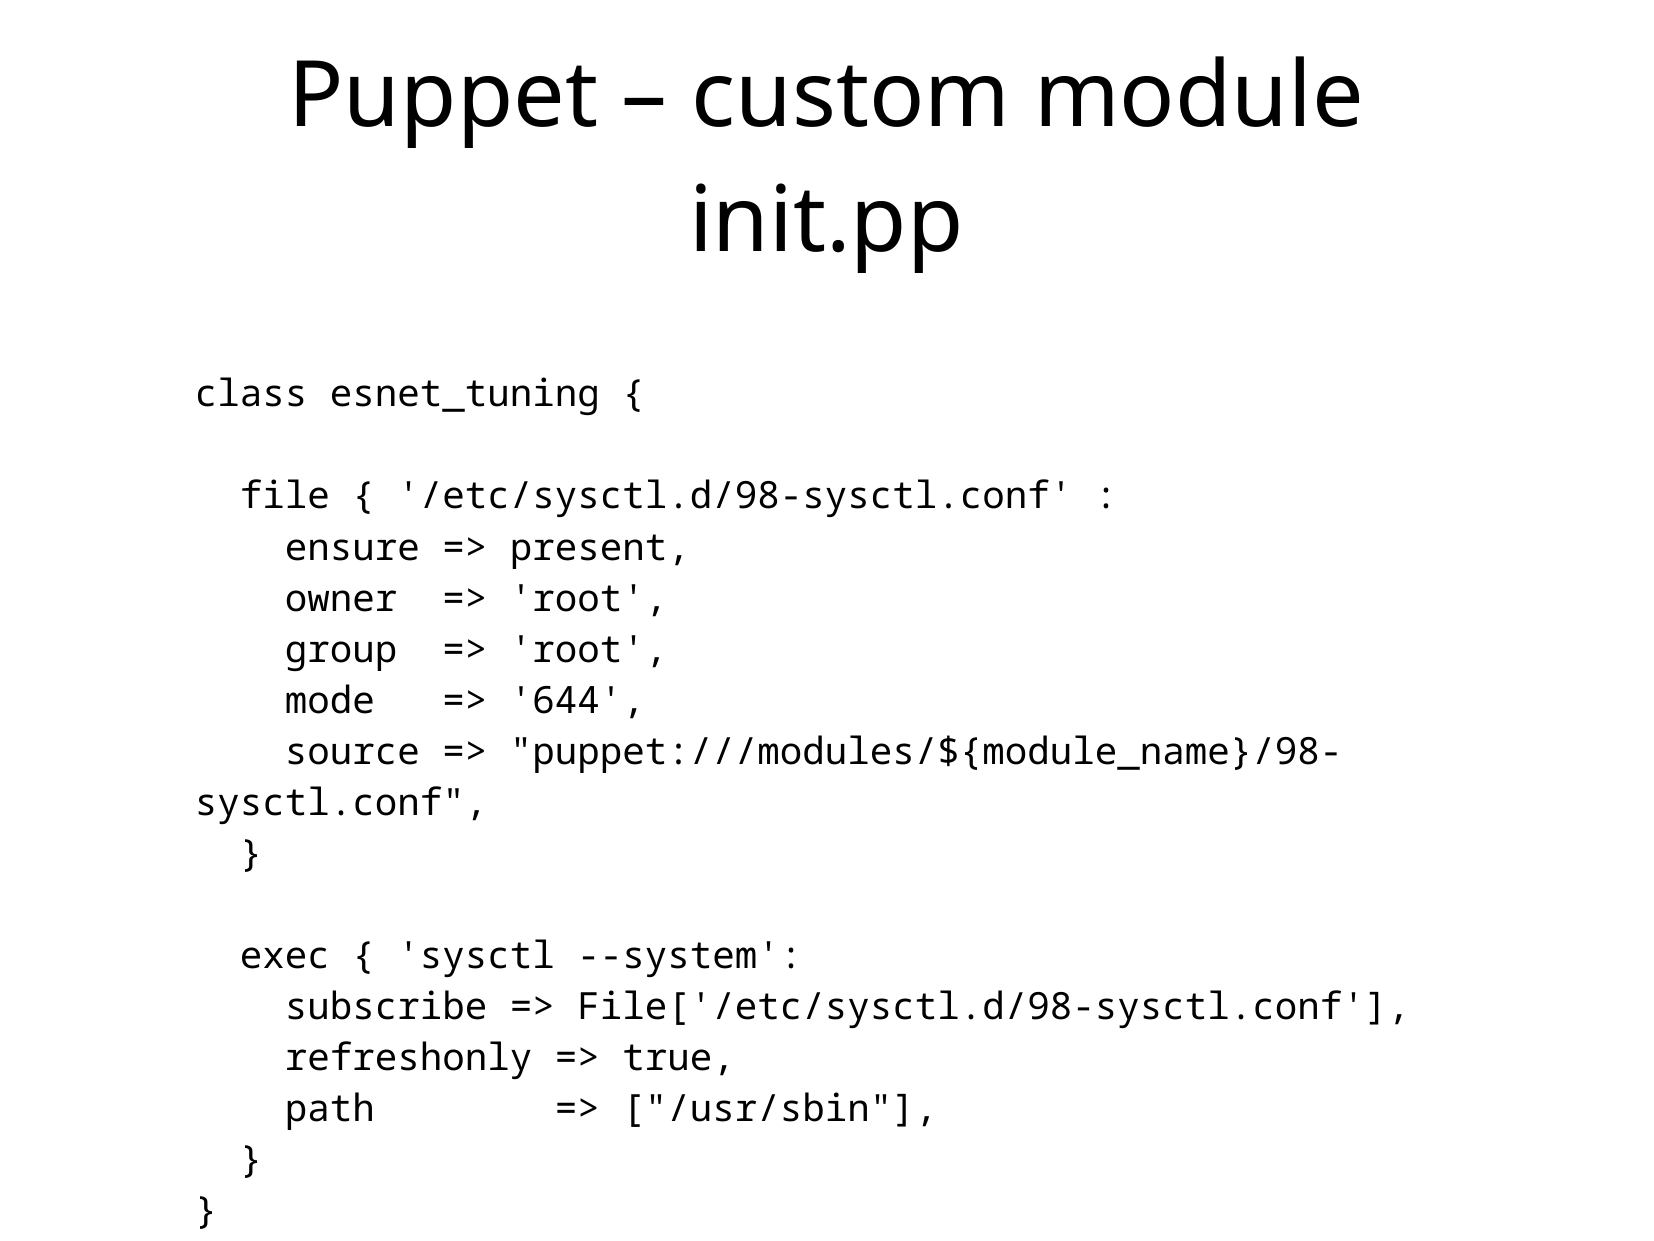

# Puppet – custom module init.pp
class esnet_tuning {
 file { '/etc/sysctl.d/98-sysctl.conf' :
 ensure => present,
 owner => 'root',
 group => 'root',
 mode => '644',
 source => "puppet:///modules/${module_name}/98-sysctl.conf",
 }
 exec { 'sysctl --system':
 subscribe => File['/etc/sysctl.d/98-sysctl.conf'],
 refreshonly => true,
 path => ["/usr/sbin"],
 }
}